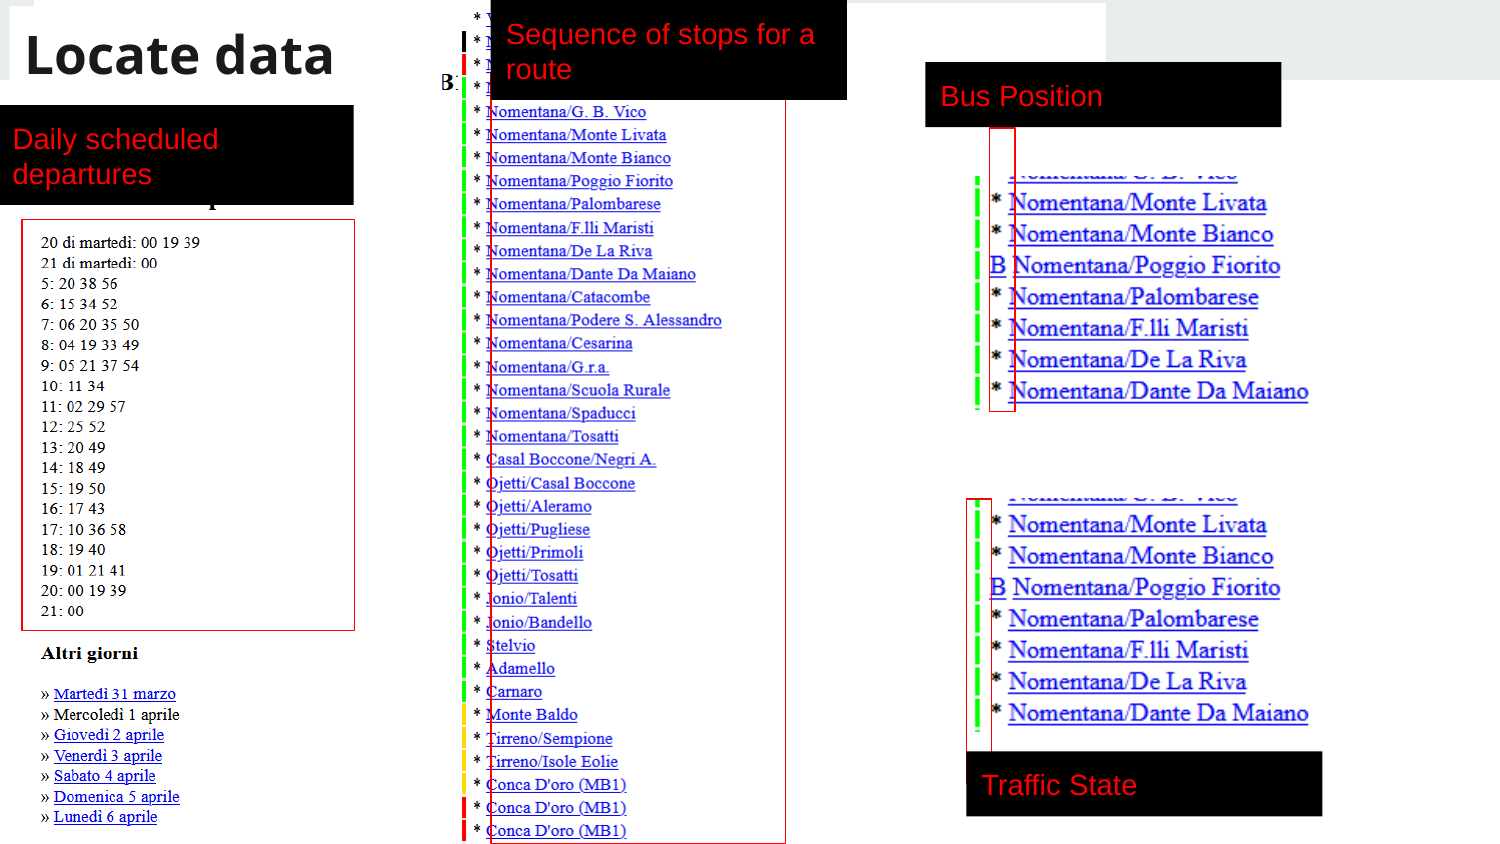

Sequence of stops for a route
# Locate data
Bus Position
Daily scheduled departures
Traffic State